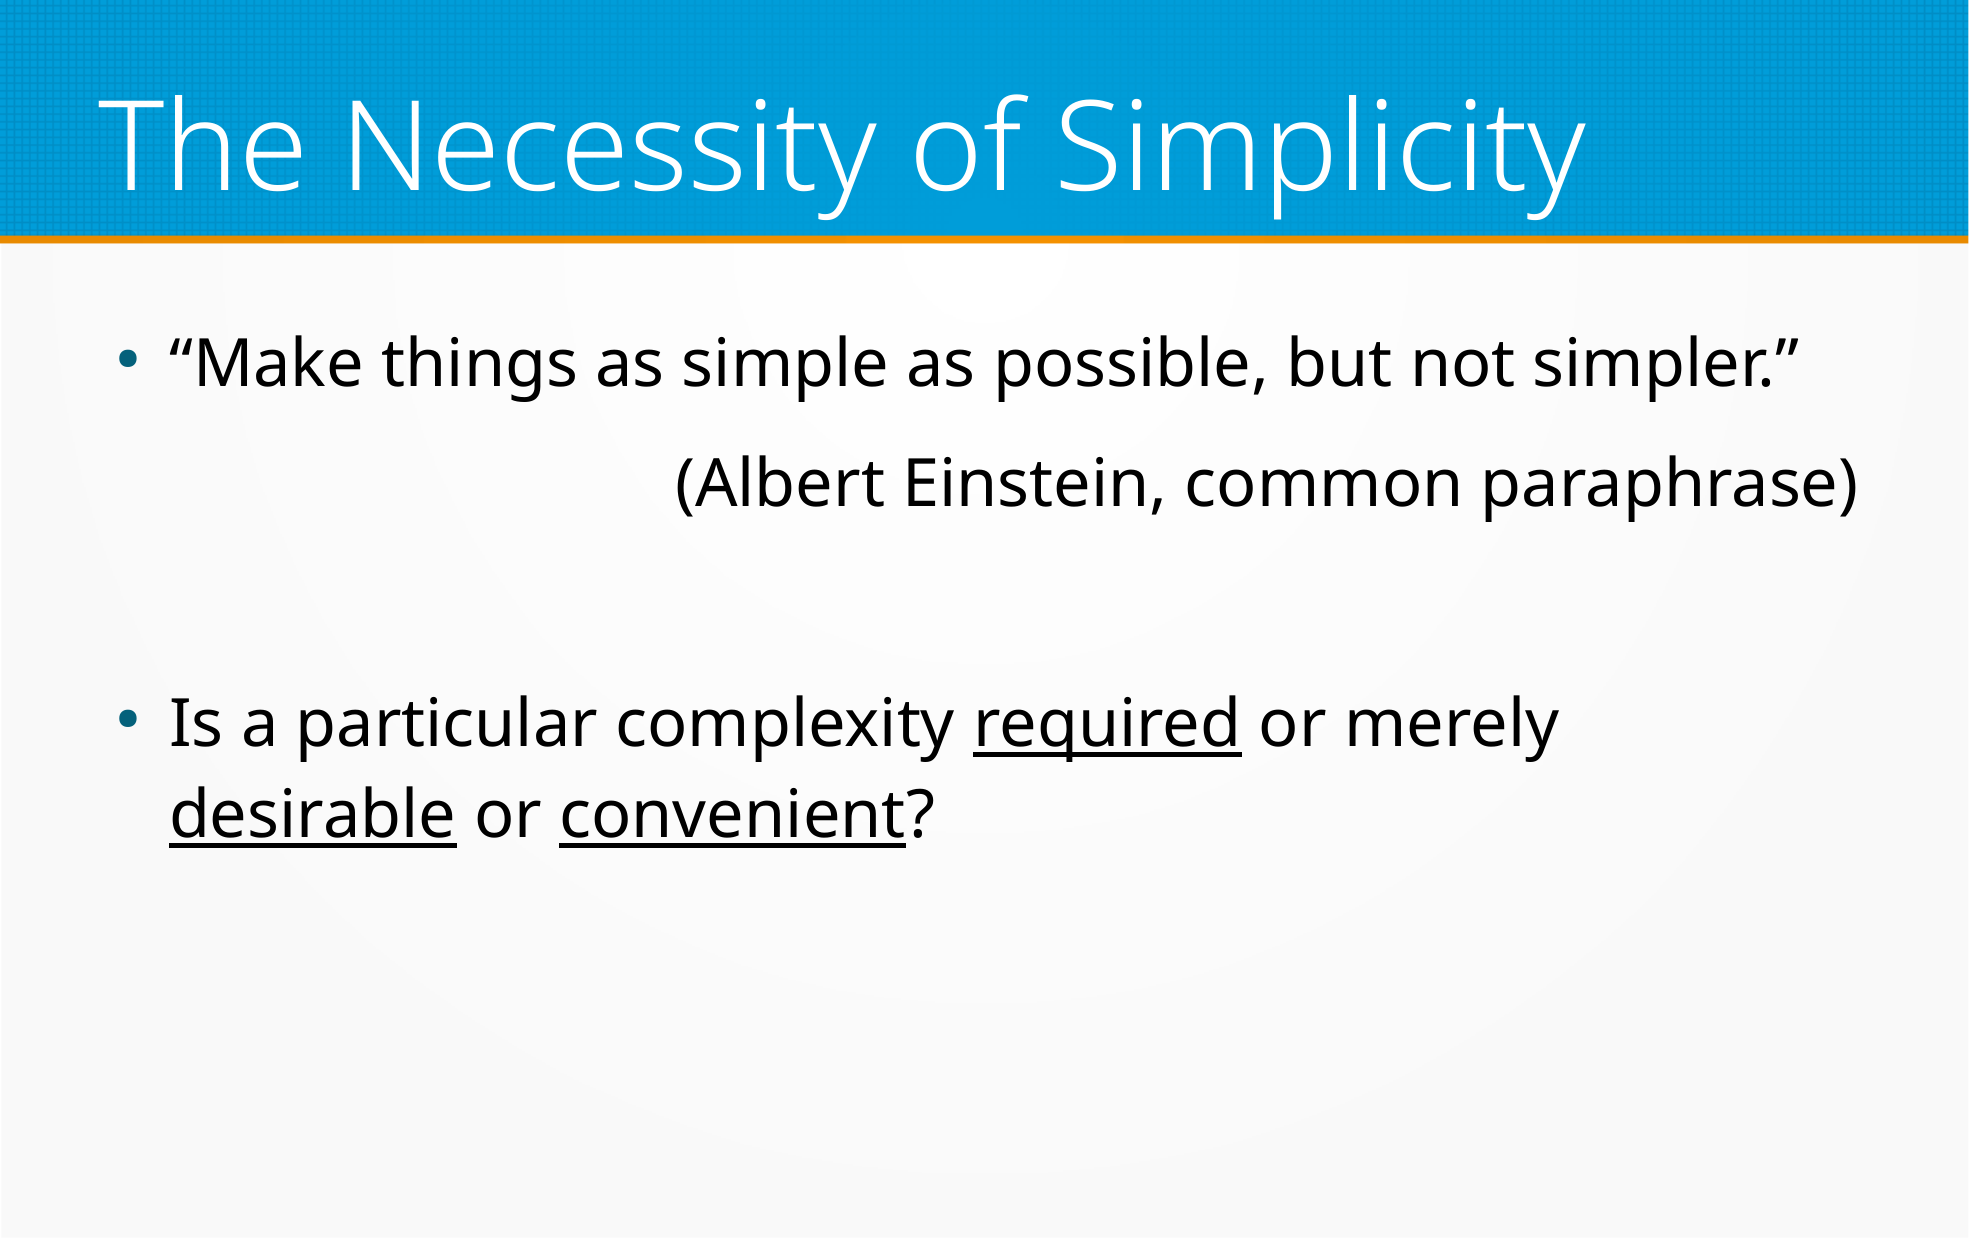

# The Necessity of Simplicity
“Make things as simple as possible, but not simpler.”
(Albert Einstein, common paraphrase)
Is a particular complexity required or merely desirable or convenient?